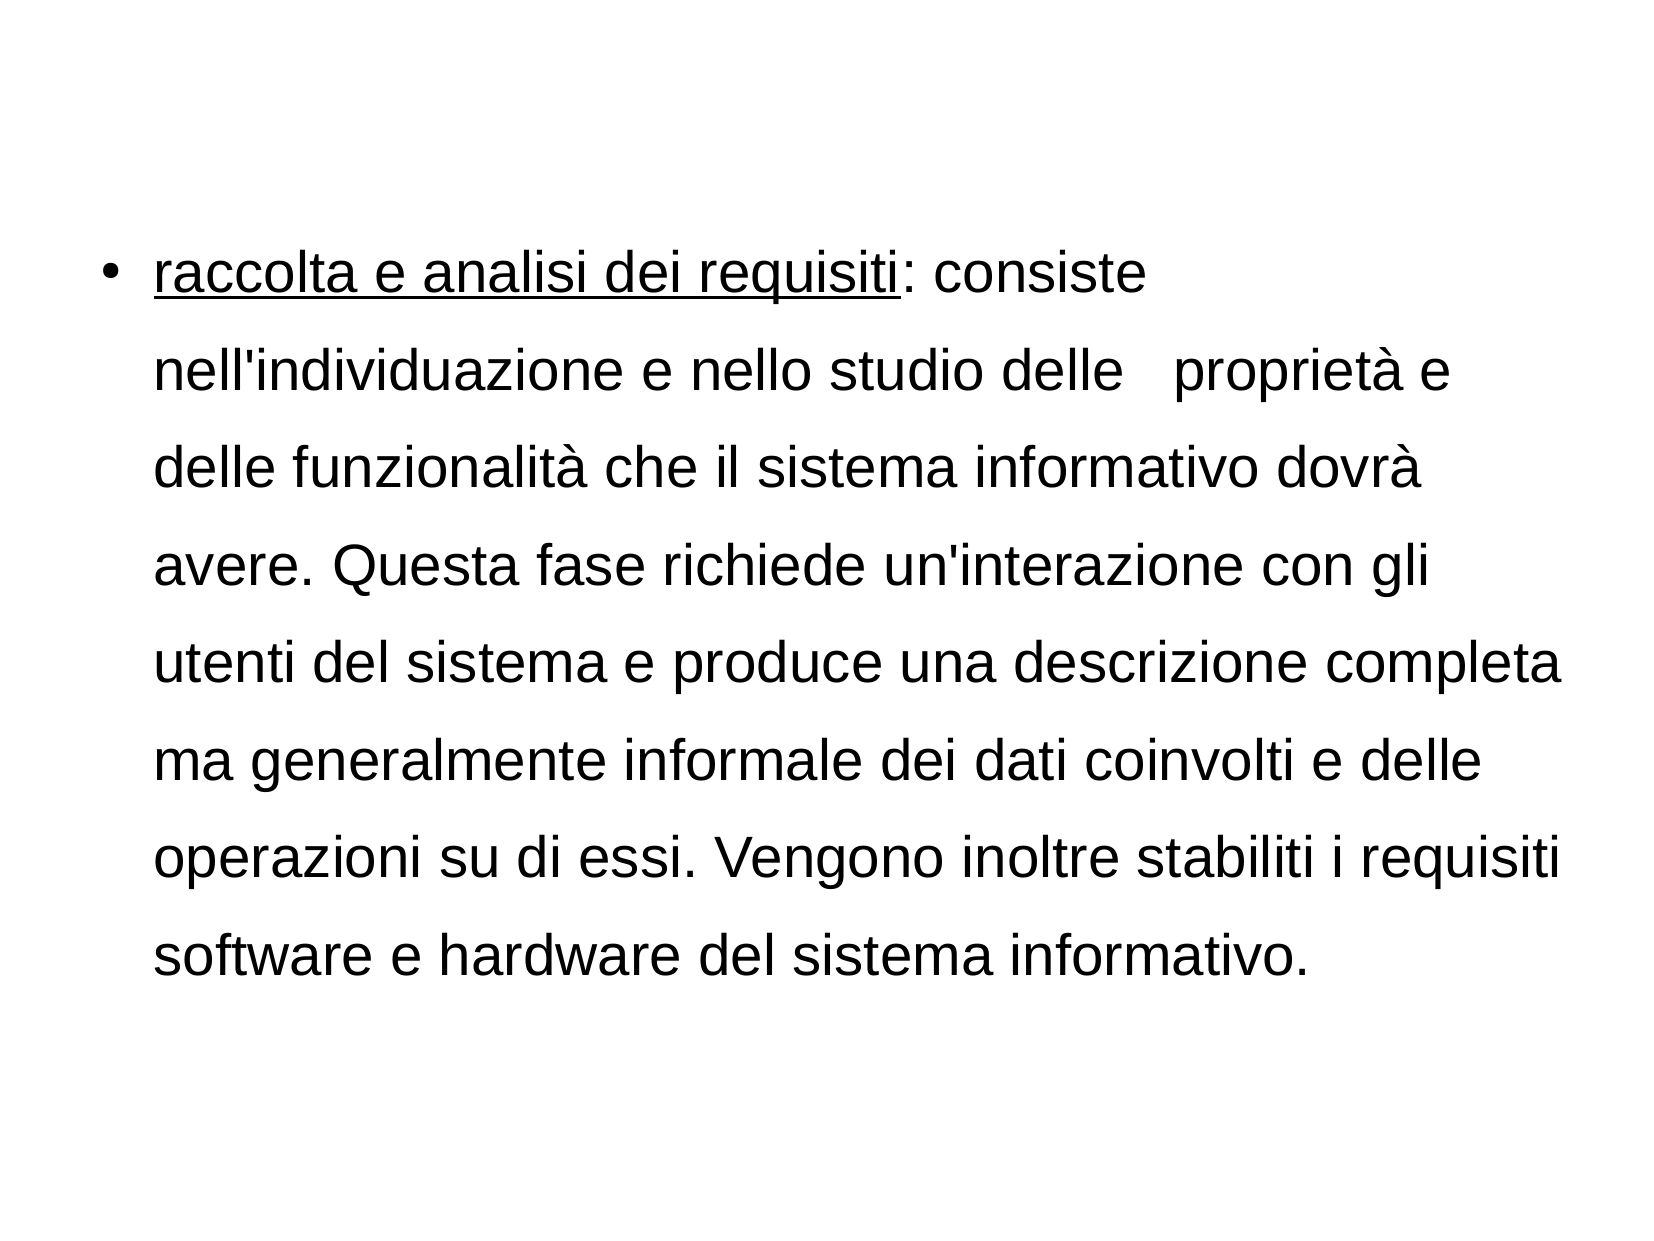

# raccolta e analisi dei requisiti: consiste nell'individuazione e nello studio delle proprietà e delle funzionalità che il sistema informativo dovrà avere. Questa fase richiede un'interazione con gli utenti del sistema e produce una descrizione completa ma generalmente informale dei dati coinvolti e delle operazioni su di essi. Vengono inoltre stabiliti i requisiti software e hardware del sistema informativo.